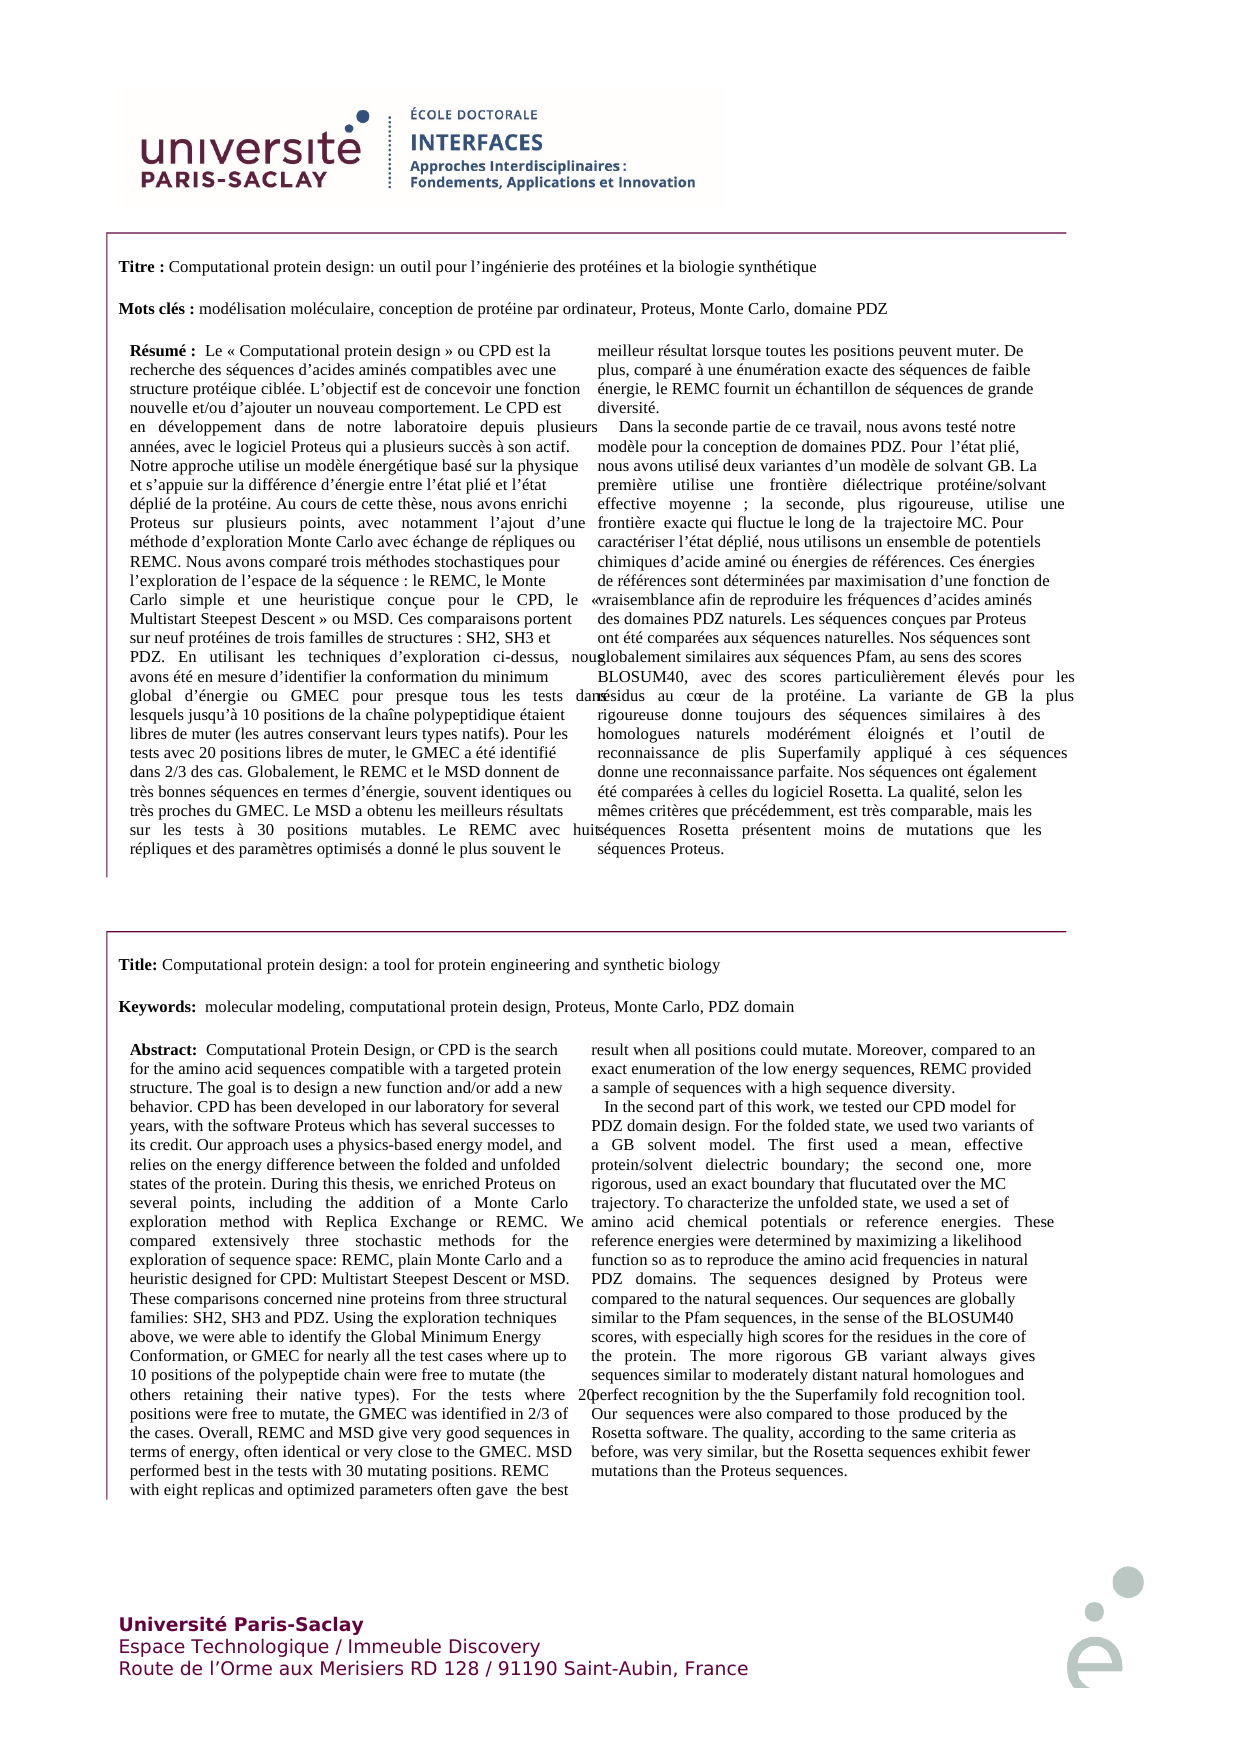

Titre : Computational protein design: un outil pour l’ingénierie des protéines et la biologie synthétique
Mots clés : modélisation moléculaire, conception de protéine par ordinateur, Proteus, Monte Carlo, domaine PDZ
Résumé : Le « Computational protein design » ou CPD est la
meilleur résultat lorsque toutes les positions peuvent muter. De
recherche des séquences d’acides aminés compatibles avec une
plus, comparé à une énumération exacte des séquences de faible
structure protéique ciblée. L’objectif est de concevoir une fonction
énergie, le REMC fournit un échantillon de séquences de grande
nouvelle et/ou d’ajouter un nouveau comportement. Le CPD est
diversité.
en développement dans de notre laboratoire depuis plusieurs
 Dans la seconde partie de ce travail, nous avons testé notre
années, avec le logiciel Proteus qui a plusieurs succès à son actif.
modèle pour la conception de domaines PDZ. Pour l’état plié,
Notre approche utilise un modèle énergétique basé sur la physique
nous avons utilisé deux variantes d’un modèle de solvant GB. La
et s’appuie sur la différence d’énergie entre l’état plié et l’état
première
utilise
une
frontière
diélectrique
protéine/solvant
déplié de la protéine. Au cours de cette thèse, nous avons enrichi
effective moyenne ; la seconde, plus rigoureuse, utilise une
Proteus sur plusieurs points, avec notamment l’ajout d’une
frontière exacte qui fluctue le long de la trajectoire MC. Pour
méthode d’exploration Monte Carlo avec échange de répliques ou
caractériser l’état déplié, nous utilisons un ensemble de potentiels
REMC. Nous avons comparé trois méthodes stochastiques pour
chimiques d’acide aminé ou énergies de références. Ces énergies
l’exploration de l’espace de la séquence : le REMC, le Monte
de références sont déterminées par maximisation d’une fonction de
Carlo simple et une heuristique conçue pour le CPD, le «
vraisemblance afin de reproduire les fréquences d’acides aminés
Multistart Steepest Descent » ou MSD. Ces comparaisons portent
des domaines PDZ naturels. Les séquences conçues par Proteus
sur neuf protéines de trois familles de structures : SH2, SH3 et
ont été comparées aux séquences naturelles. Nos séquences sont
PDZ. En utilisant les techniques d’exploration ci-dessus, nous
globalement similaires aux séquences Pfam, au sens des scores
avons été en mesure d’identifier la conformation du minimum
BLOSUM40, avec des scores particulièrement élevés pour les
global d’énergie ou GMEC pour presque tous les tests dans
résidus au cœur de la protéine. La variante de GB la plus
lesquels jusqu’à 10 positions de la chaîne polypeptidique étaient
rigoureuse donne toujours des séquences similaires à des
libres de muter (les autres conservant leurs types natifs). Pour les
homologues
naturels
modérément
éloignés
et
l’outil
de
tests avec 20 positions libres de muter, le GMEC a été identifié
reconnaissance de plis Superfamily appliqué à ces séquences
dans 2/3 des cas. Globalement, le REMC et le MSD donnent de
donne une reconnaissance parfaite. Nos séquences ont également
très bonnes séquences en termes d’énergie, souvent identiques ou
été comparées à celles du logiciel Rosetta. La qualité, selon les
très proches du GMEC. Le MSD a obtenu les meilleurs résultats
mêmes critères que précédemment, est très comparable, mais les
sur les tests à 30 positions mutables. Le REMC avec huit
séquences Rosetta présentent moins de mutations que les
répliques et des paramètres optimisés a donné le plus souvent le
séquences Proteus.
Title: Computational protein design: a tool for protein engineering and synthetic biology
Keywords: molecular modeling, computational protein design, Proteus, Monte Carlo, PDZ domain
Abstract: Computational Protein Design, or CPD is the search
result when all positions could mutate. Moreover, compared to an
for the amino acid sequences compatible with a targeted protein
exact enumeration of the low energy sequences, REMC provided
structure. The goal is to design a new function and/or add a new
a sample of sequences with a high sequence diversity.
behavior. CPD has been developed in our laboratory for several
 In the second part of this work, we tested our CPD model for
years, with the software Proteus which has several successes to
PDZ domain design. For the folded state, we used two variants of
its credit. Our approach uses a physics-based energy model, and
a GB solvent model. The first used a mean, effective
relies on the energy difference between the folded and unfolded
protein/solvent dielectric boundary; the second one, more
states of the protein. During this thesis, we enriched Proteus on
rigorous, used an exact boundary that flucutated over the MC
several points, including the addition of a Monte Carlo
trajectory. To characterize the unfolded state, we used a set of
exploration method with Replica Exchange or REMC. We
amino acid chemical potentials or reference energies. These
compared
extensively
three
stochastic
methods
for
the
reference energies were determined by maximizing a likelihood
exploration of sequence space: REMC, plain Monte Carlo and a
function so as to reproduce the amino acid frequencies in natural
heuristic designed for CPD: Multistart Steepest Descent or MSD.
PDZ domains. The sequences designed by Proteus were
These comparisons concerned nine proteins from three structural
compared to the natural sequences. Our sequences are globally
families: SH2, SH3 and PDZ. Using the exploration techniques
similar to the Pfam sequences, in the sense of the BLOSUM40
above, we were able to identify the Global Minimum Energy
scores, with especially high scores for the residues in the core of
Conformation, or GMEC for nearly all the test cases where up to
the protein. The more rigorous GB variant always gives
10 positions of the polypeptide chain were free to mutate (the
sequences similar to moderately distant natural homologues and
others retaining their native types). For the tests where 20
perfect recognition by the the Superfamily fold recognition tool.
positions were free to mutate, the GMEC was identified in 2/3 of
Our sequences were also compared to those produced by the
the cases. Overall, REMC and MSD give very good sequences in
Rosetta software. The quality, according to the same criteria as
terms of energy, often identical or very close to the GMEC. MSD
before, was very similar, but the Rosetta sequences exhibit fewer
performed best in the tests with 30 mutating positions. REMC
mutations than the Proteus sequences.
with eight replicas and optimized parameters often gave the best
Université Paris-Saclay
Espace Technologique / Immeuble Discovery
Route de l’Orme aux Merisiers RD 128 / 91190 Saint-Aubin, France